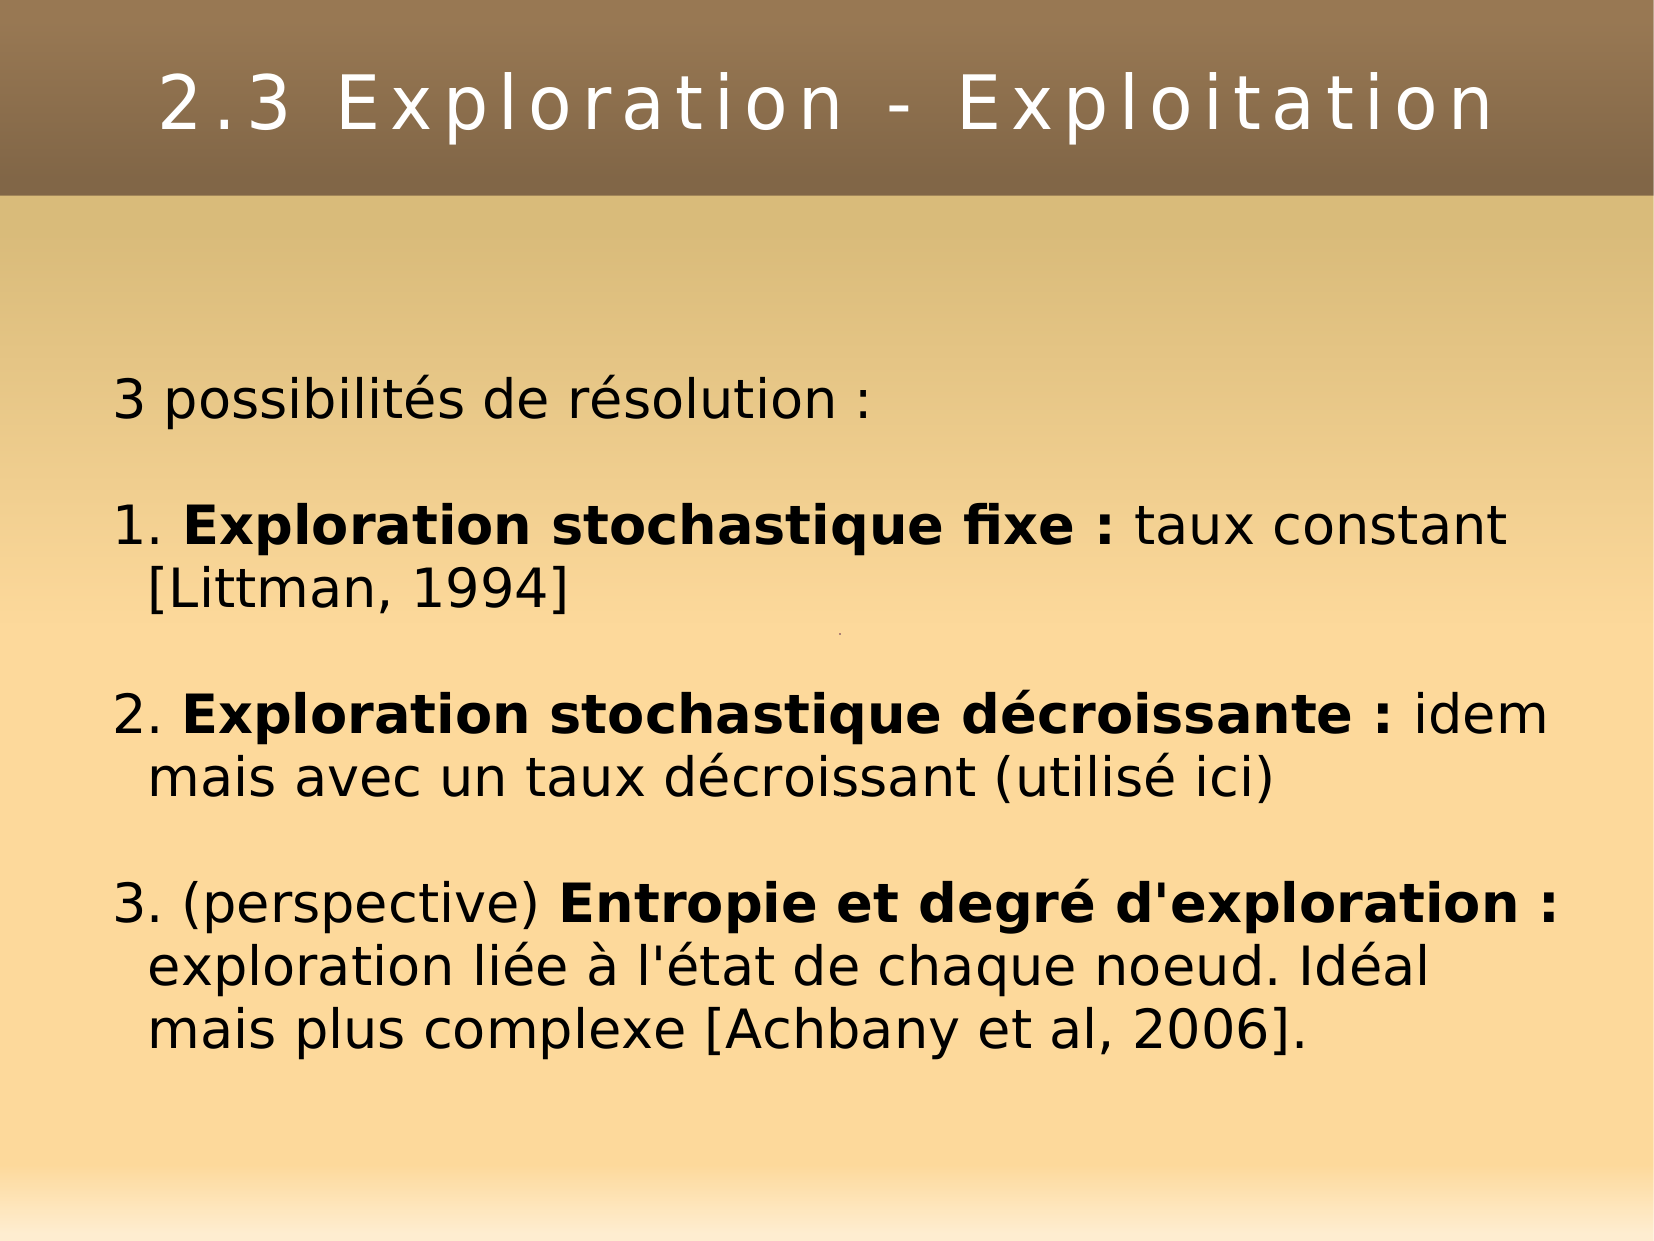

# 2.3 Exploration - Exploitation
3 possibilités de résolution :
1. Exploration stochastique fixe : taux constant [Littman, 1994]
2. Exploration stochastique décroissante : idem mais avec un taux décroissant (utilisé ici)
3. (perspective) Entropie et degré d'exploration : exploration liée à l'état de chaque noeud. Idéal mais plus complexe [Achbany et al, 2006].